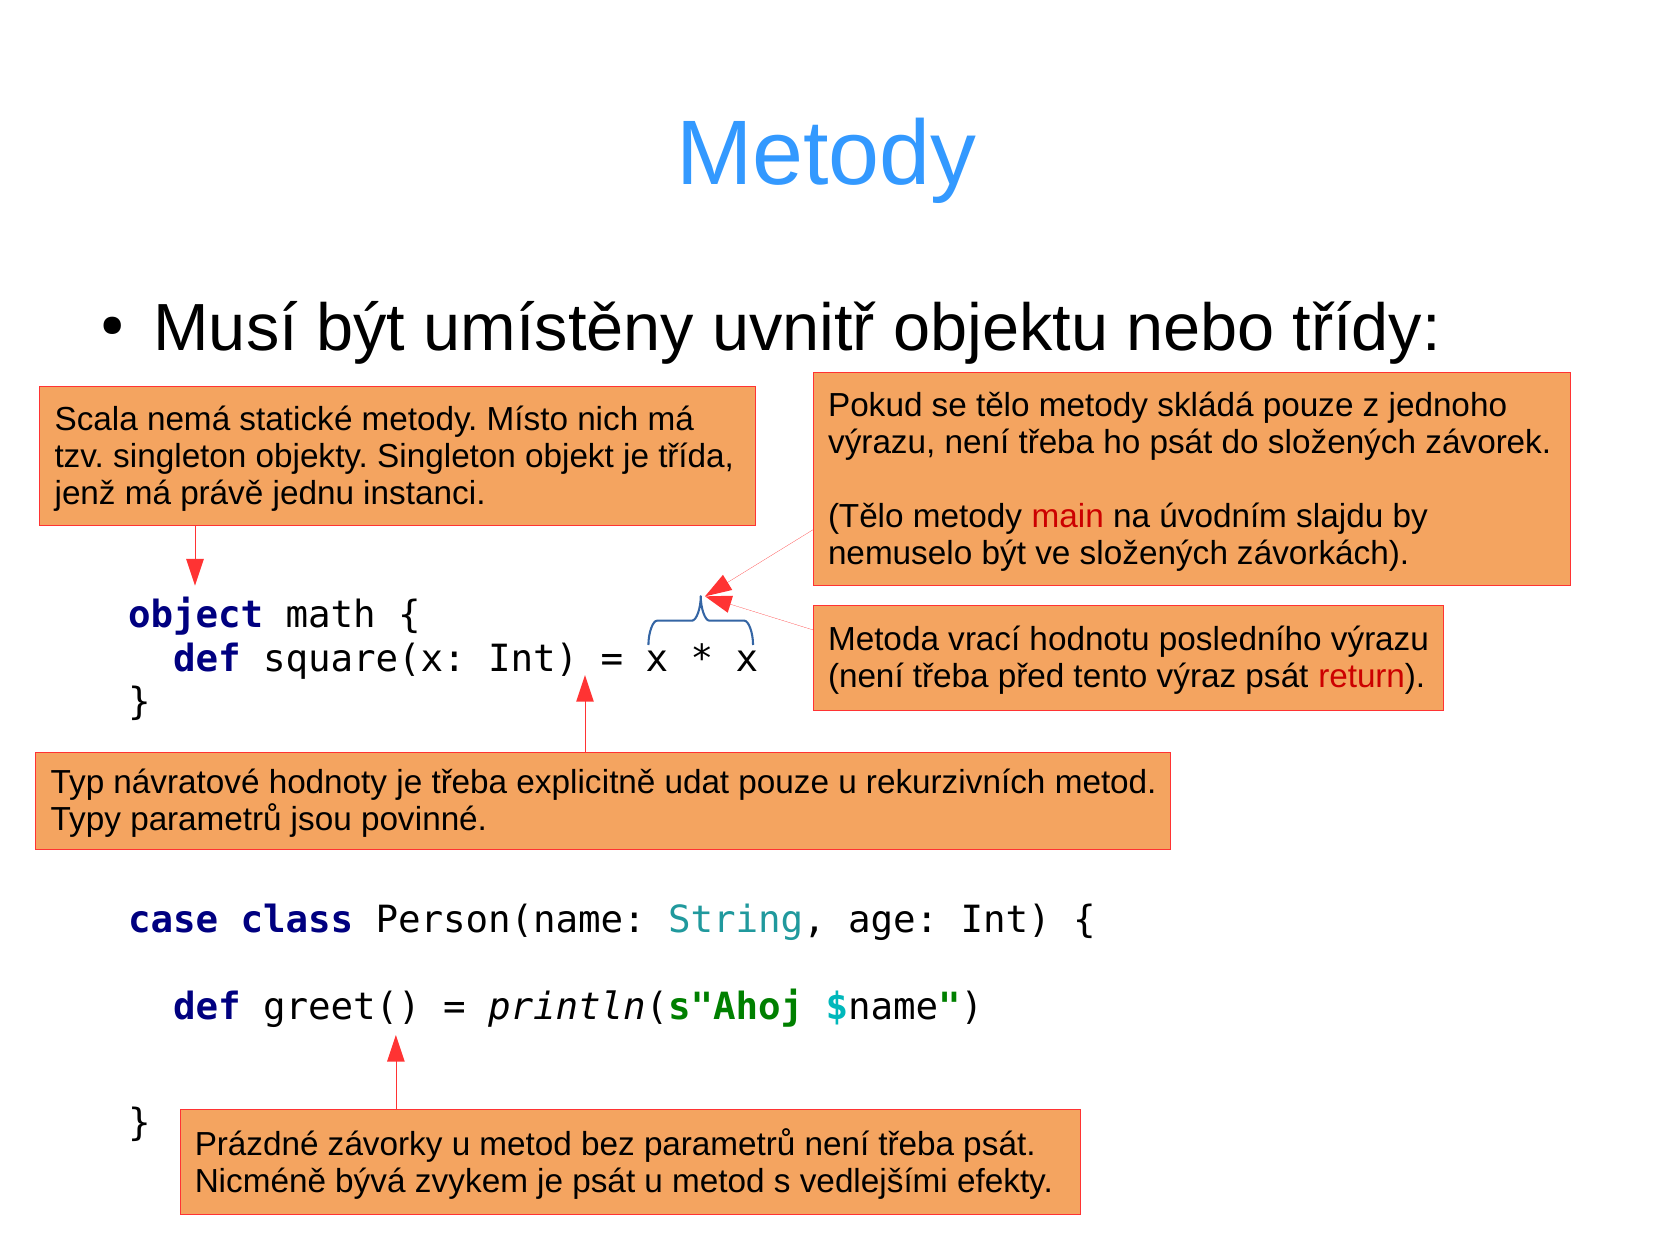

# Metody
Musí být umístěny uvnitř objektu nebo třídy:
Pokud se tělo metody skládá pouze z jednoho
výrazu, není třeba ho psát do složených závorek.
(Tělo metody main na úvodním slajdu by
nemuselo být ve složených závorkách).
Scala nemá statické metody. Místo nich má
tzv. singleton objekty. Singleton objekt je třída,
jenž má právě jednu instanci.
object math {
 def square(x: Int) = x * x
}
case class Person(name: String, age: Int) {
 def greet() = println(s"Ahoj $name")
}
Metoda vrací hodnotu posledního výrazu
(není třeba před tento výraz psát return).
Typ návratové hodnoty je třeba explicitně udat pouze u rekurzivních metod.
Typy parametrů jsou povinné.
Prázdné závorky u metod bez parametrů není třeba psát.
Nicméně bývá zvykem je psát u metod s vedlejšími efekty.